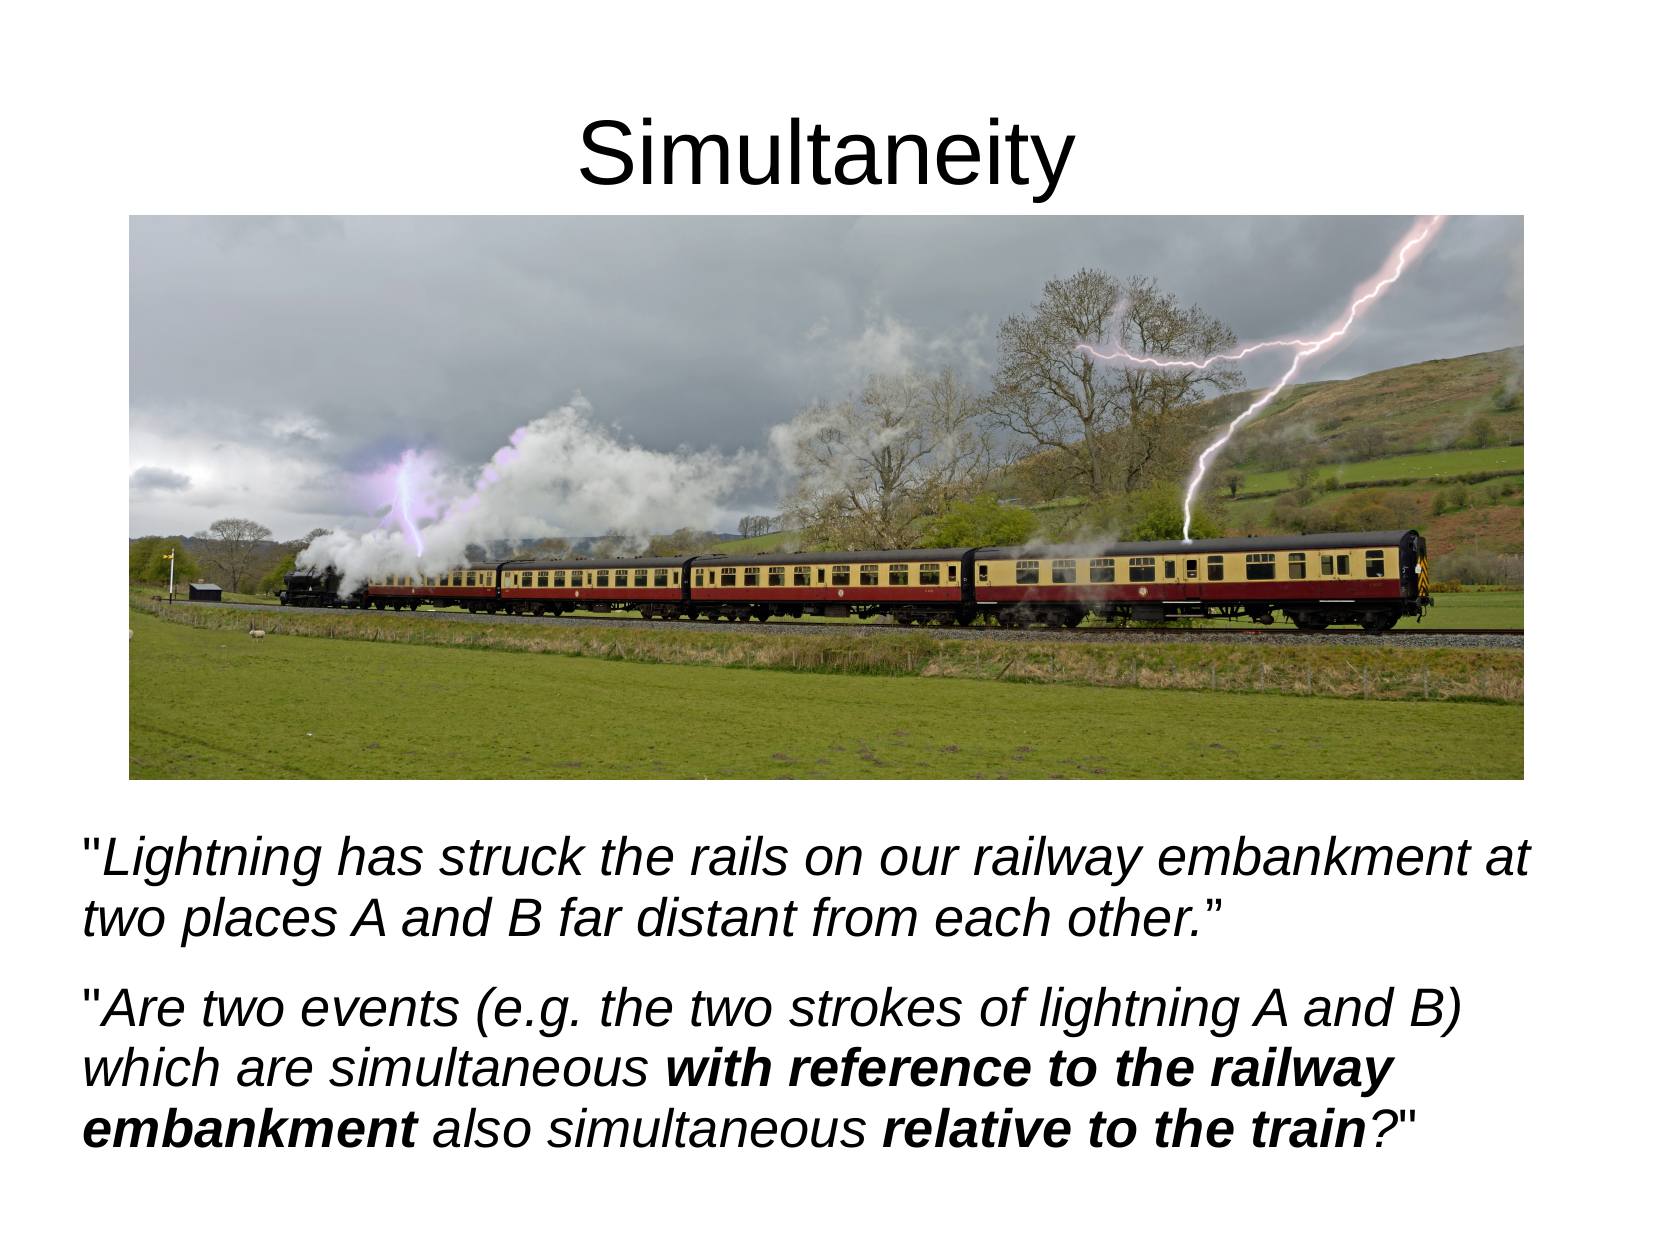

# Simultaneity
"Lightning has struck the rails on our railway embankment at two places A and B far distant from each other.”
"Are two events (e.g. the two strokes of lightning A and B) which are simultaneous with reference to the railway embankment also simultaneous relative to the train?"